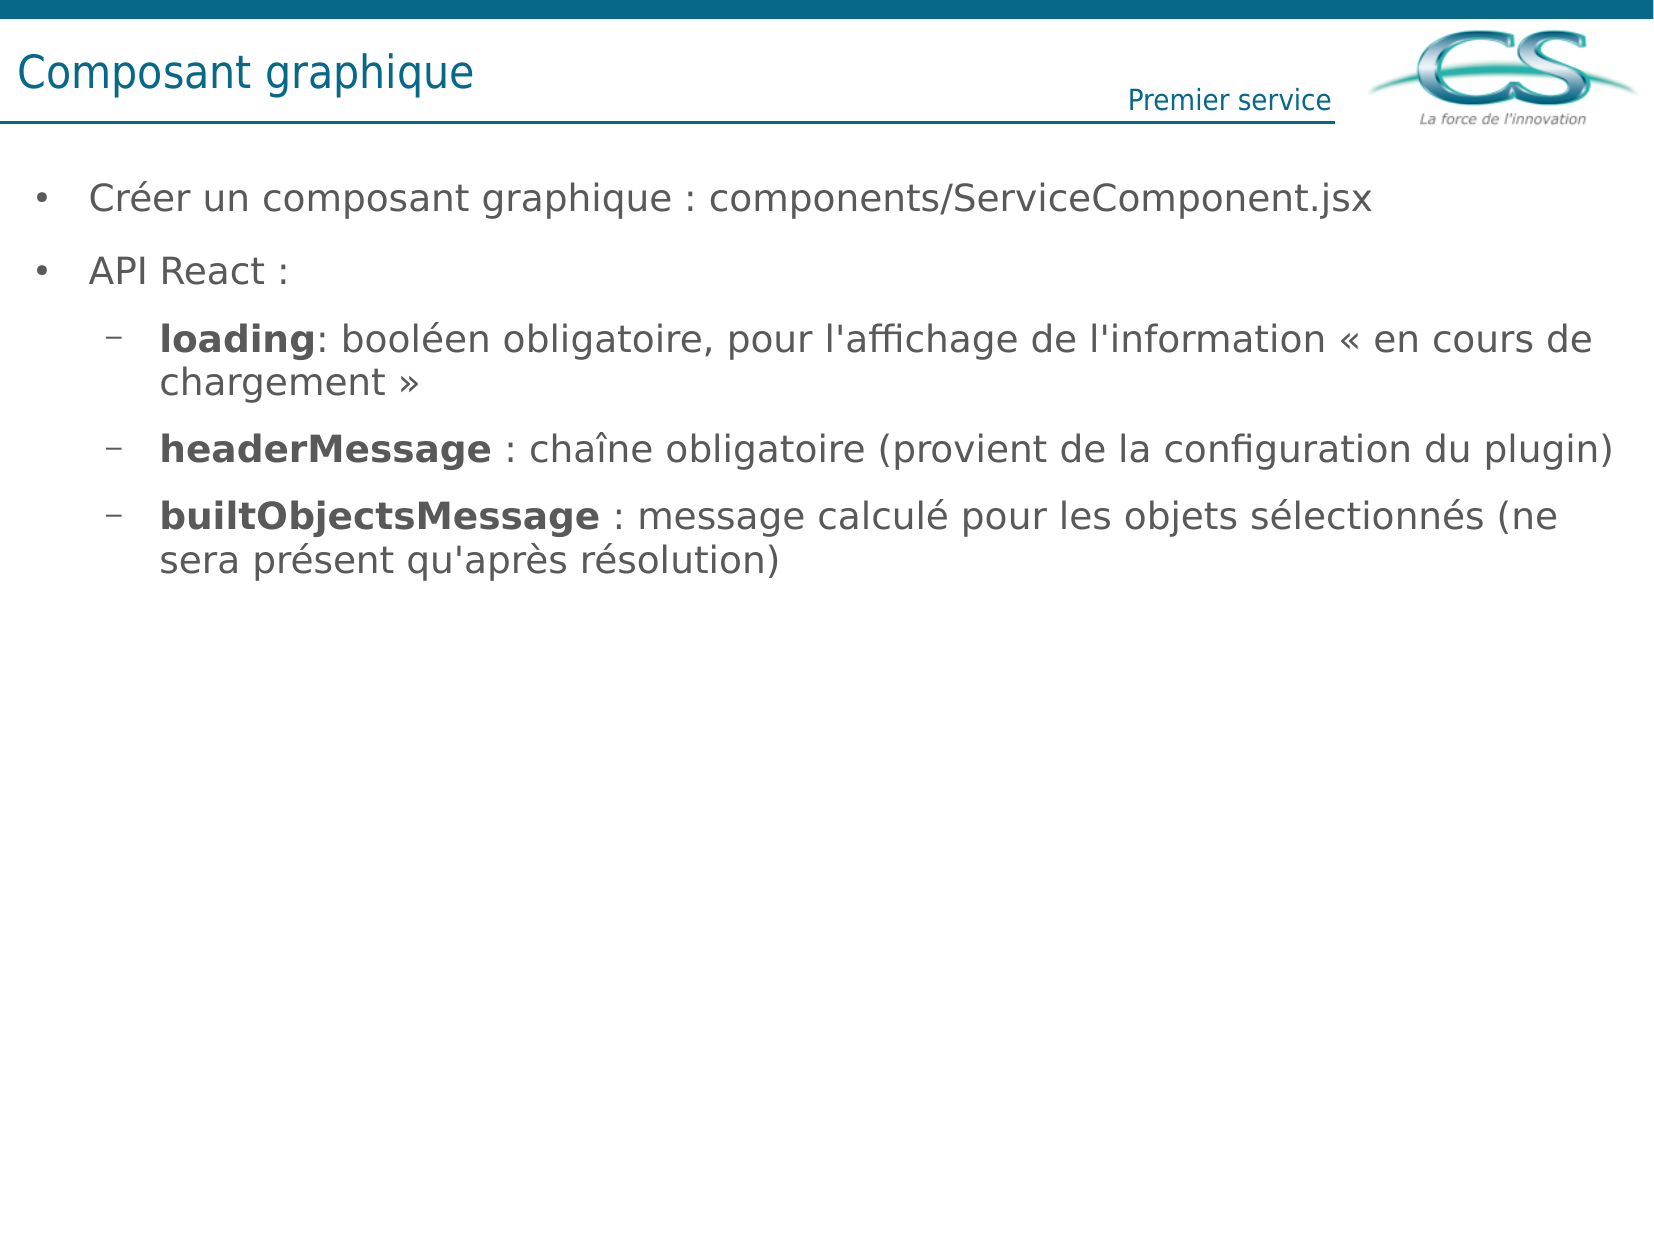

Composant graphique
Premier service
# Créer un composant graphique : components/ServiceComponent.jsx
API React :
loading: booléen obligatoire, pour l'affichage de l'information « en cours de chargement »
headerMessage : chaîne obligatoire (provient de la configuration du plugin)
builtObjectsMessage : message calculé pour les objets sélectionnés (ne sera présent qu'après résolution)